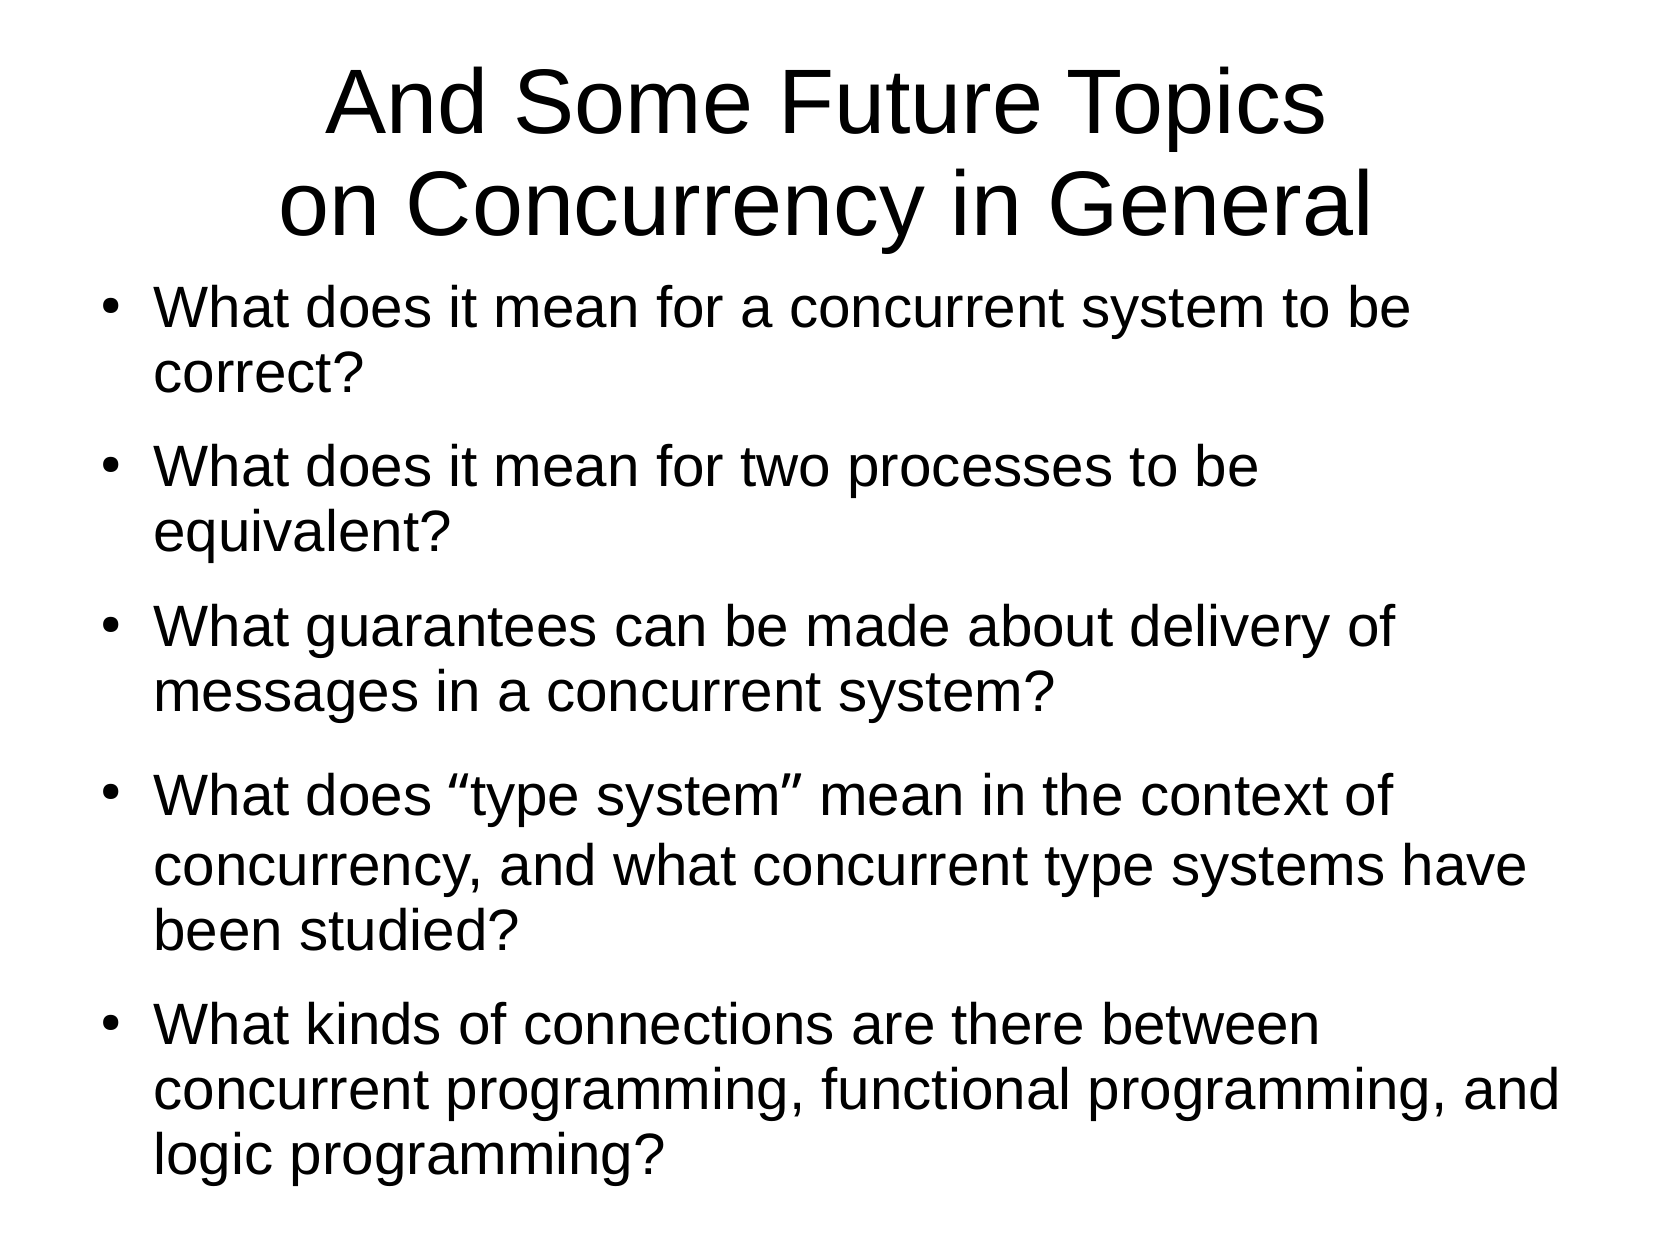

# And Some Future Topics on Concurrency in General
What does it mean for a concurrent system to be correct?
What does it mean for two processes to be equivalent?
What guarantees can be made about delivery of messages in a concurrent system?
What does “type system” mean in the context of concurrency, and what concurrent type systems have been studied?
What kinds of connections are there between concurrent programming, functional programming, and logic programming?